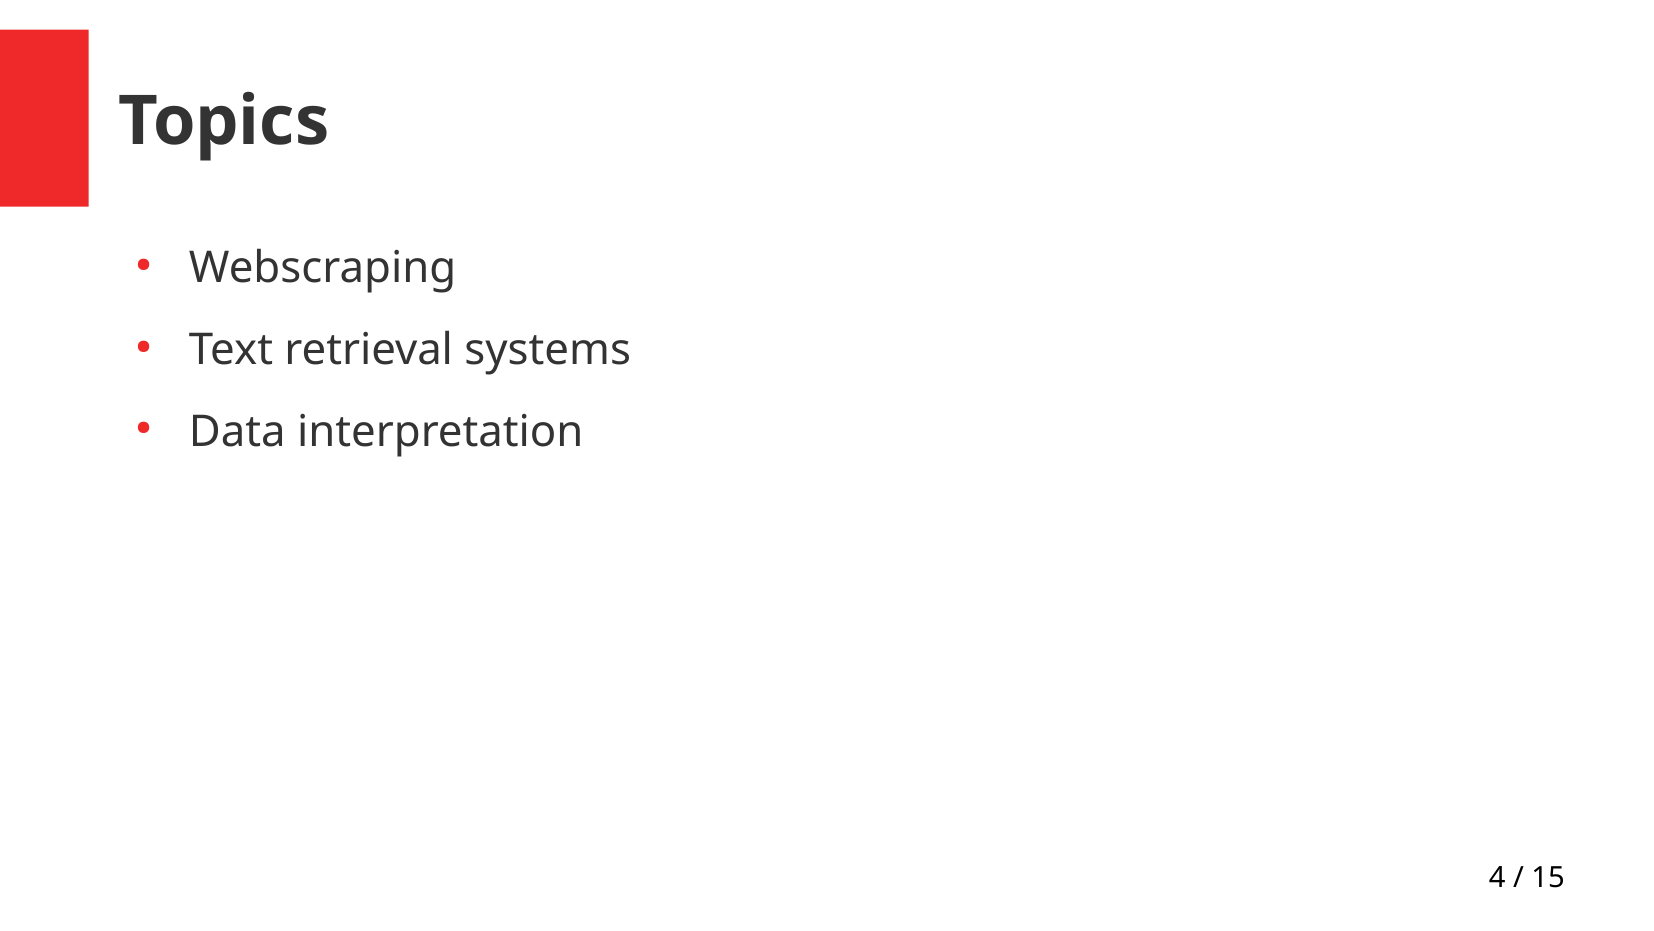

# Topics
Webscraping
Text retrieval systems
Data interpretation
4